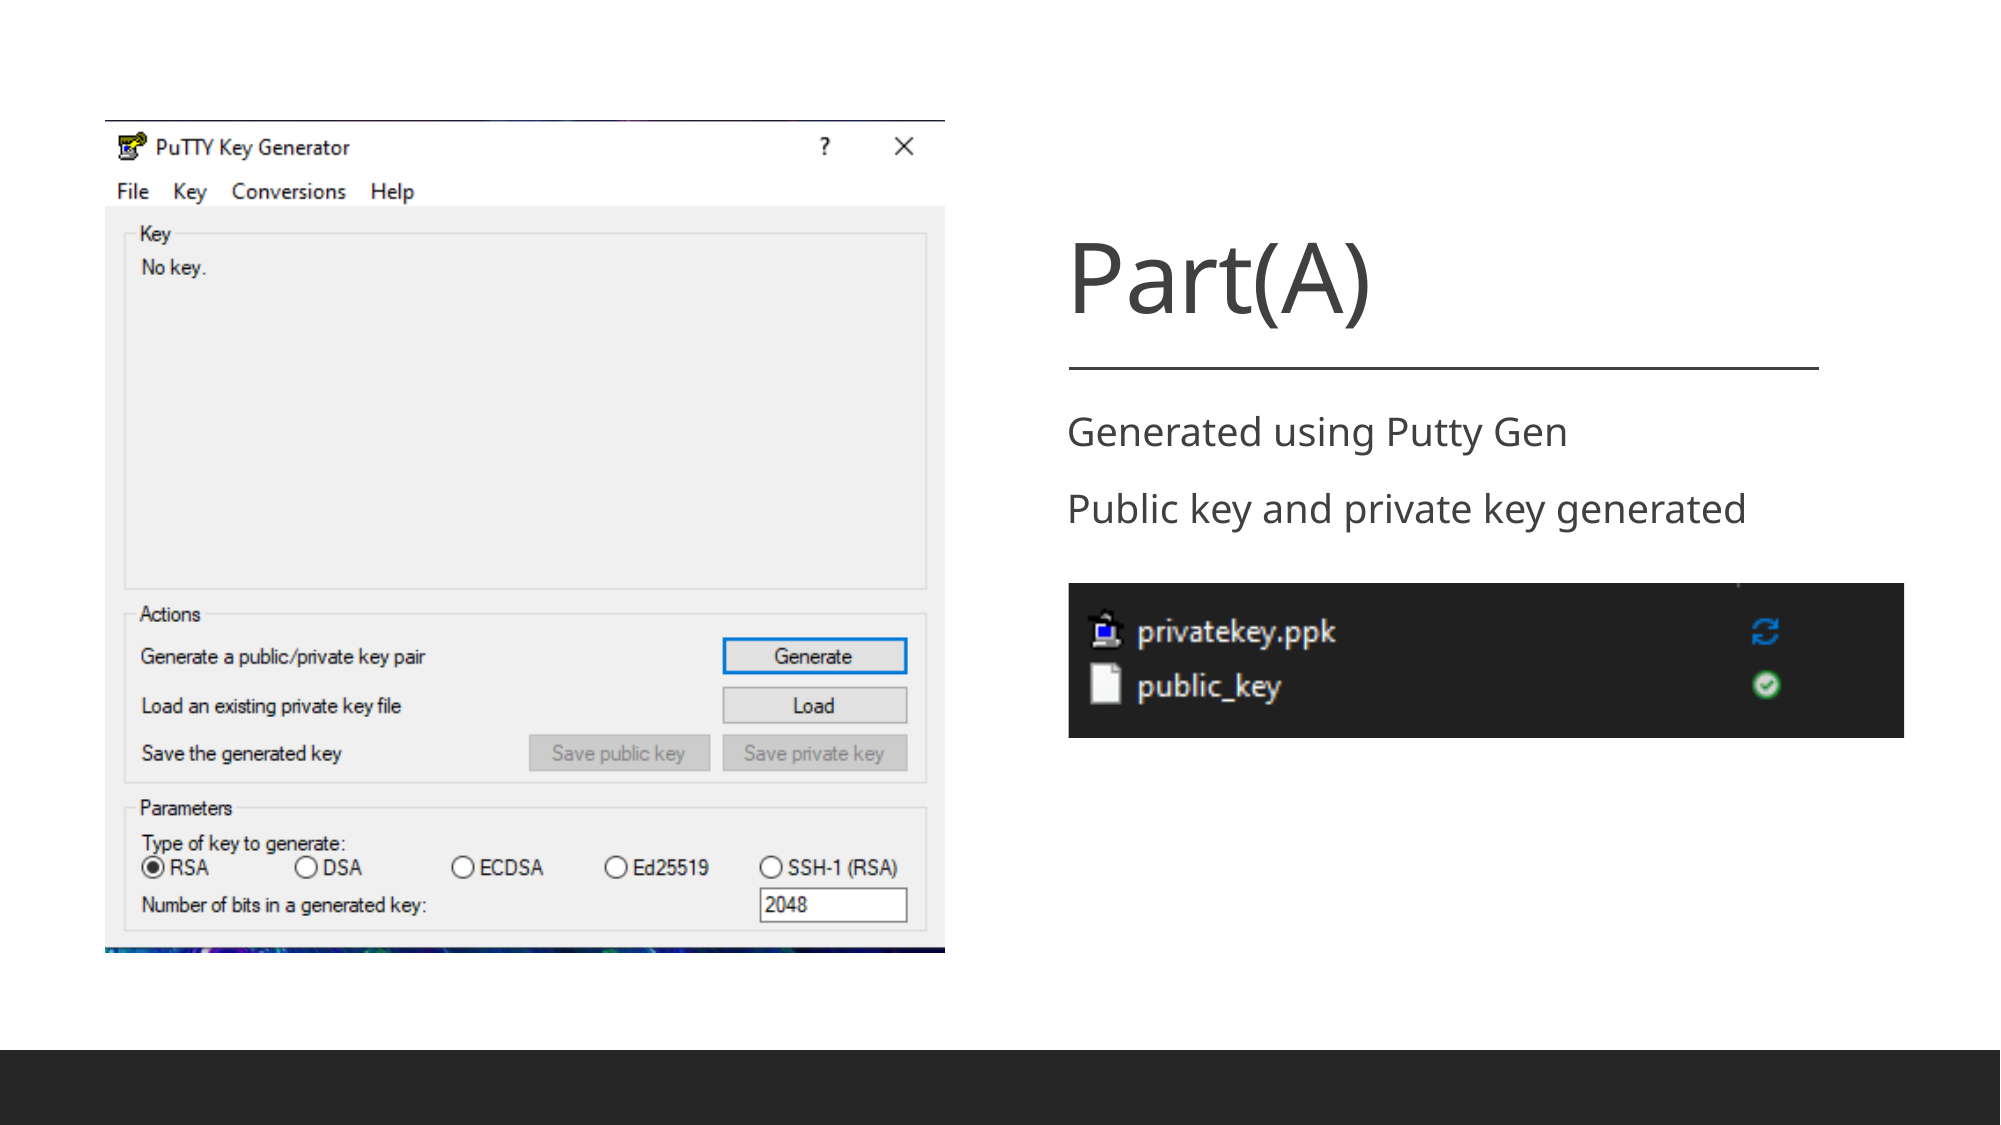

# Part(A)
Generated using Putty Gen
Public key and private key generated